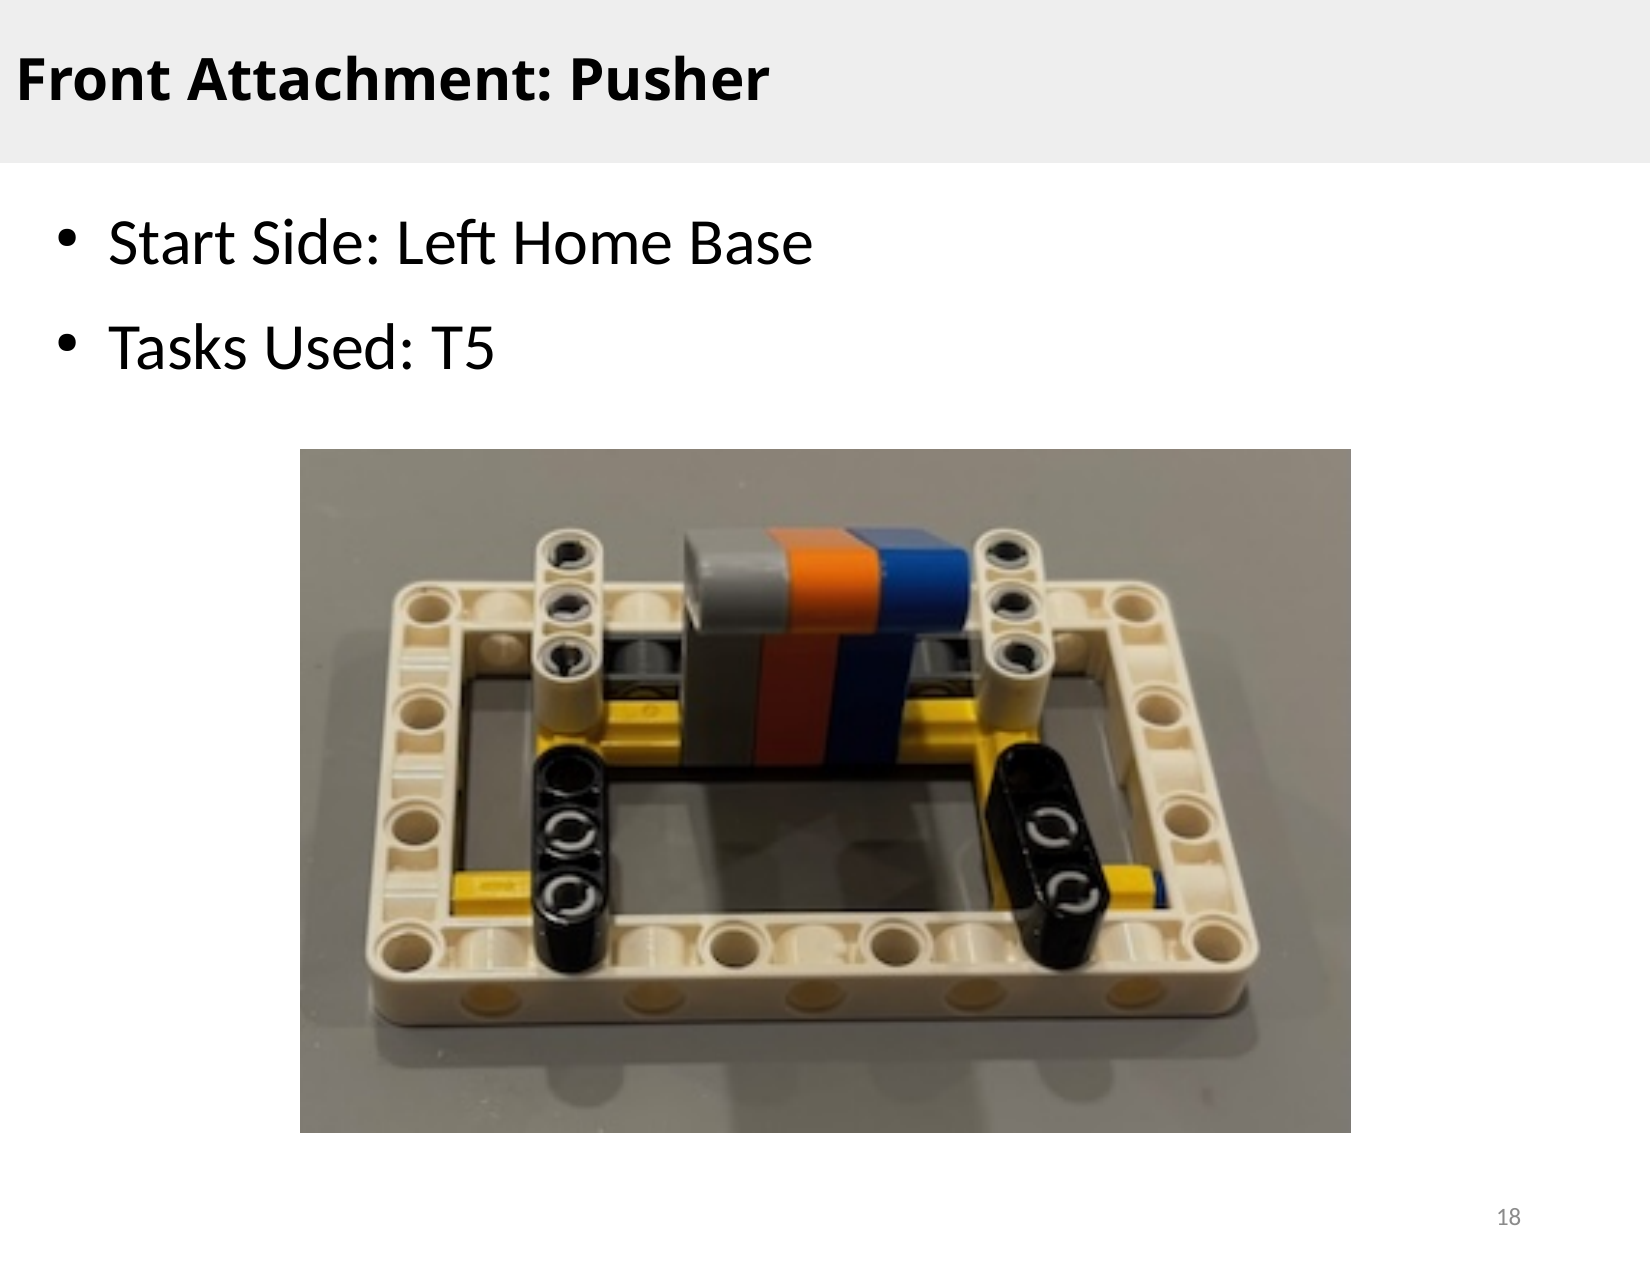

Front Attachment: Pusher
# Start Side: Left Home Base
Tasks Used: T5
18